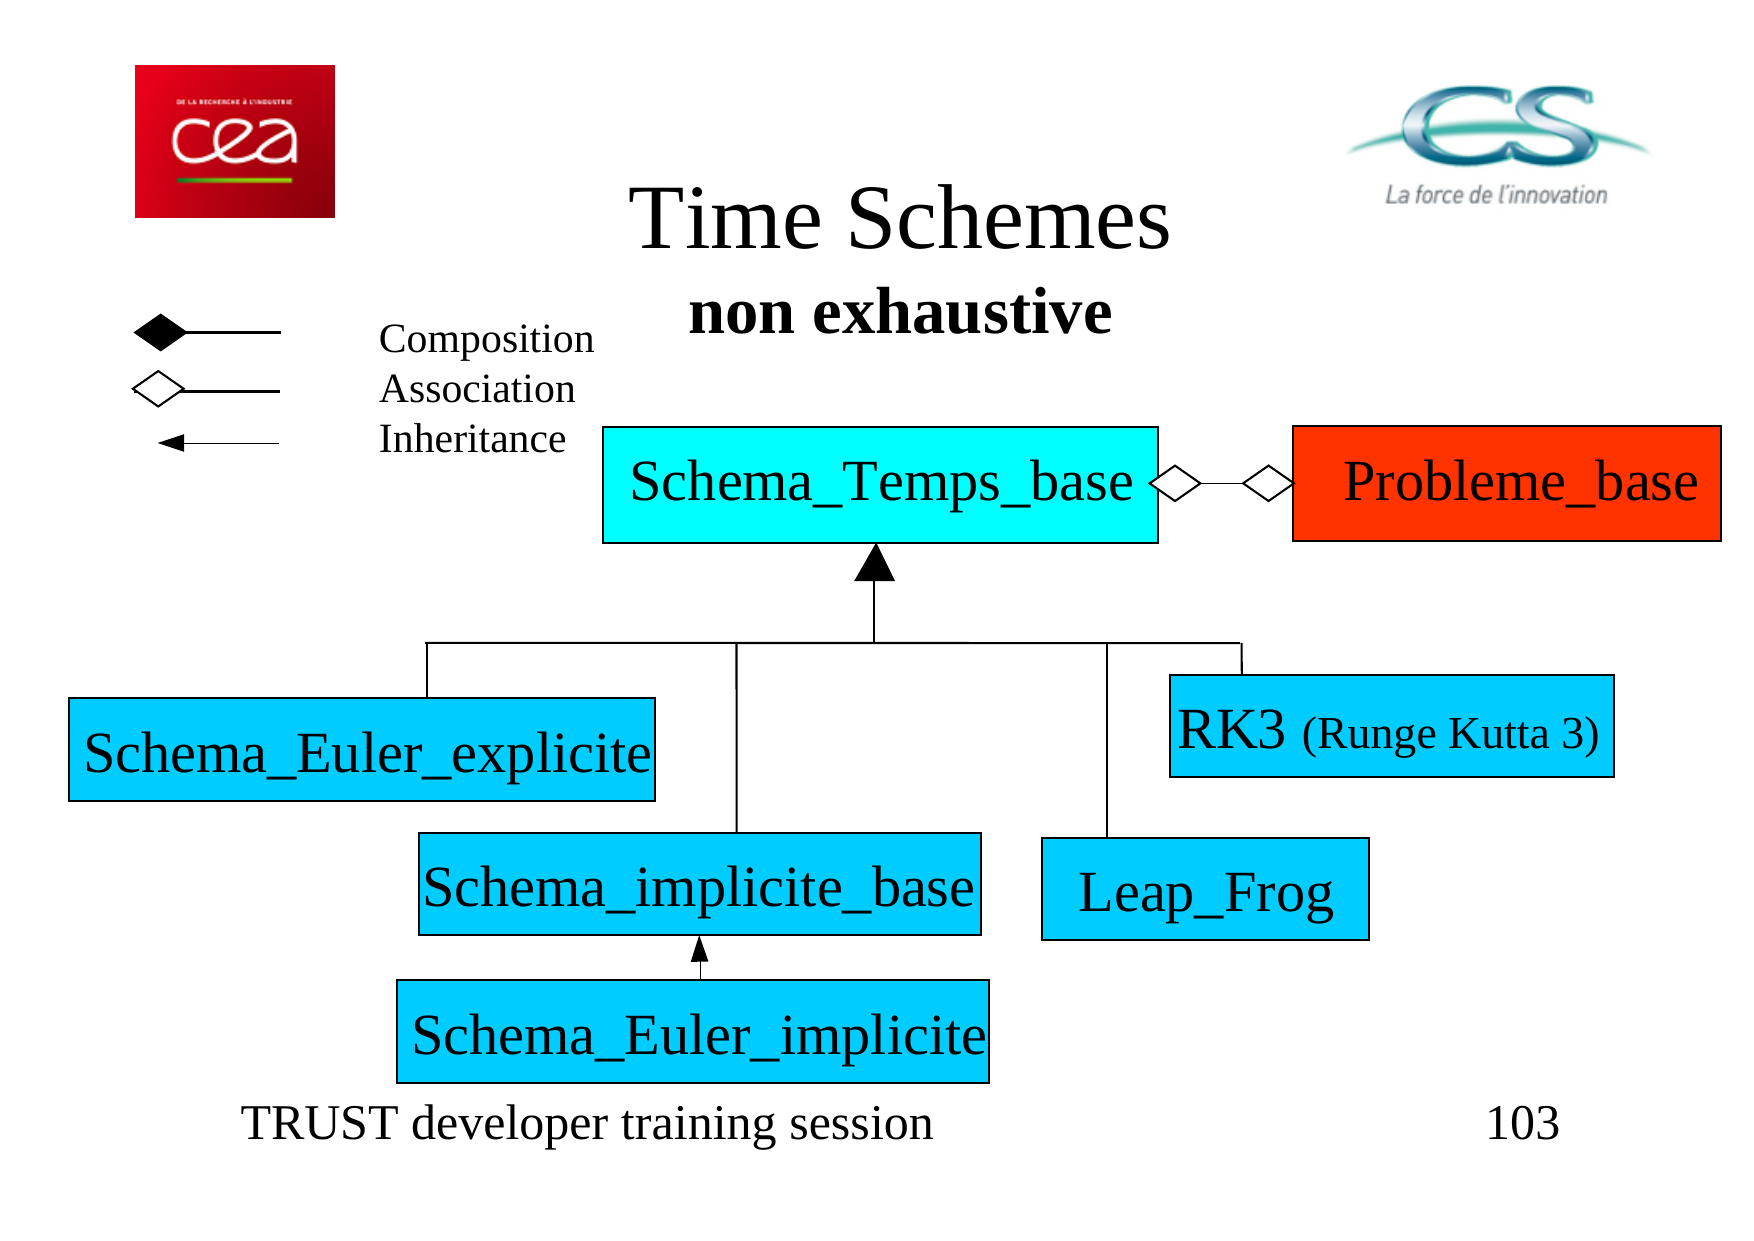

# Time Schemes non exhaustive
Composition
Association
Inheritance
Probleme_base
Schema_Temps_base
RK3 (Runge Kutta 3)
Schema_Euler_explicite
Schema_implicite_base
Leap_Frog
Schema_Euler_implicite
TRUST developer training session
103